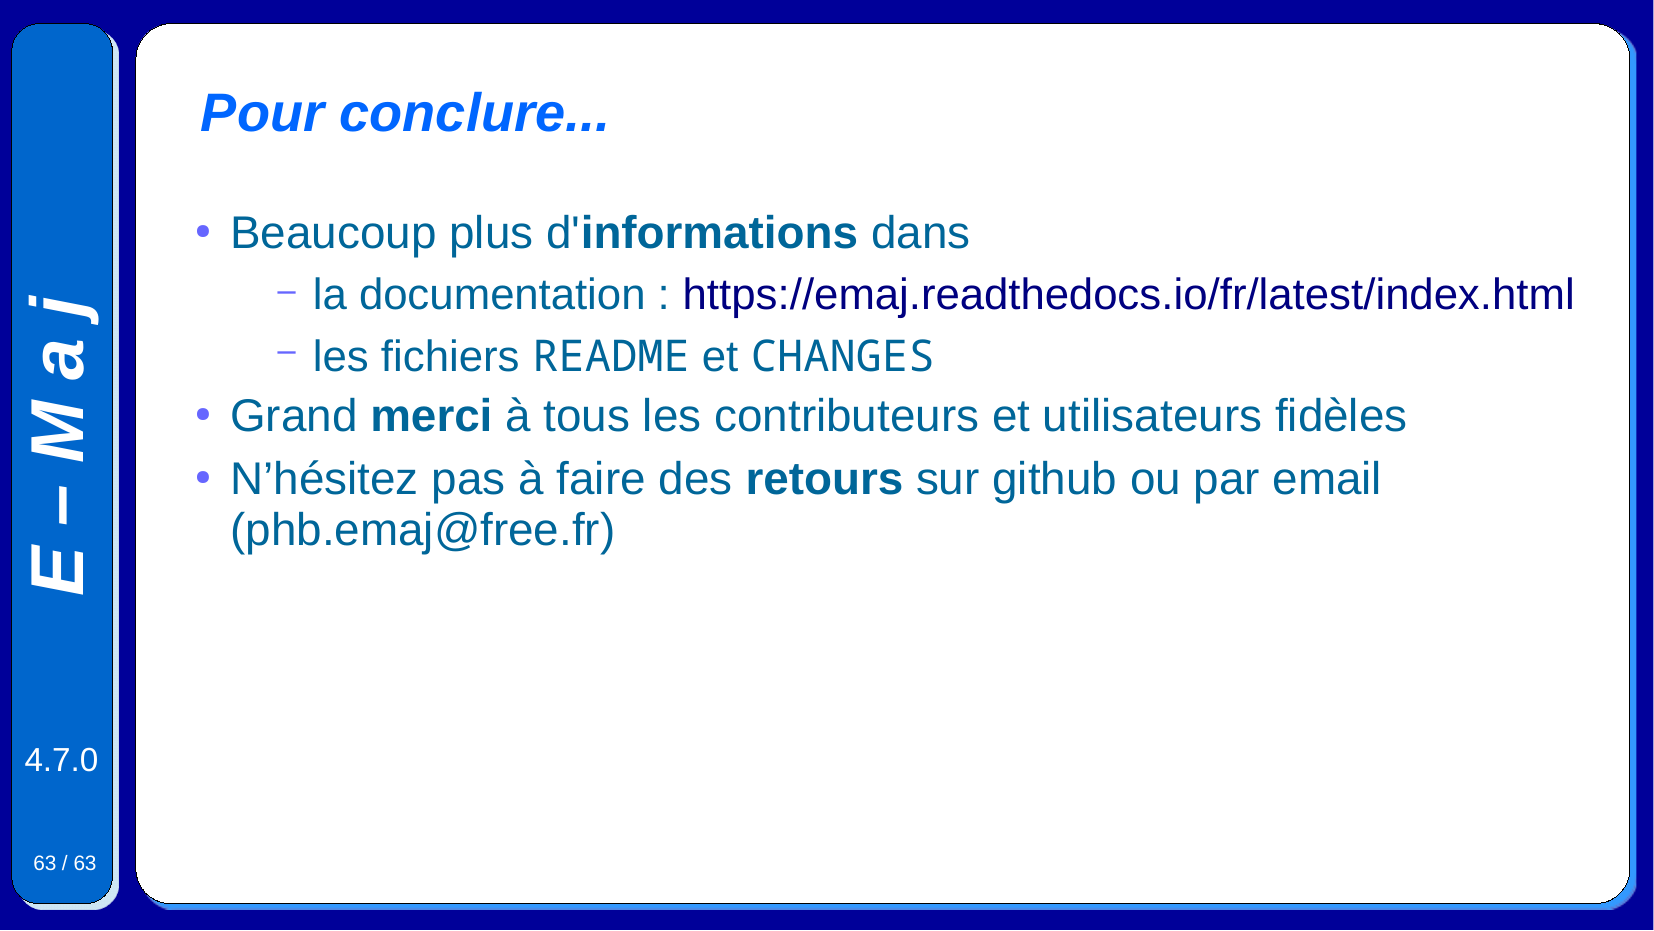

# Pour conclure...
Beaucoup plus d'informations dans
la documentation : https://emaj.readthedocs.io/fr/latest/index.html
les fichiers README et CHANGES
Grand merci à tous les contributeurs et utilisateurs fidèles
N’hésitez pas à faire des retours sur github ou par email (phb.emaj@free.fr)